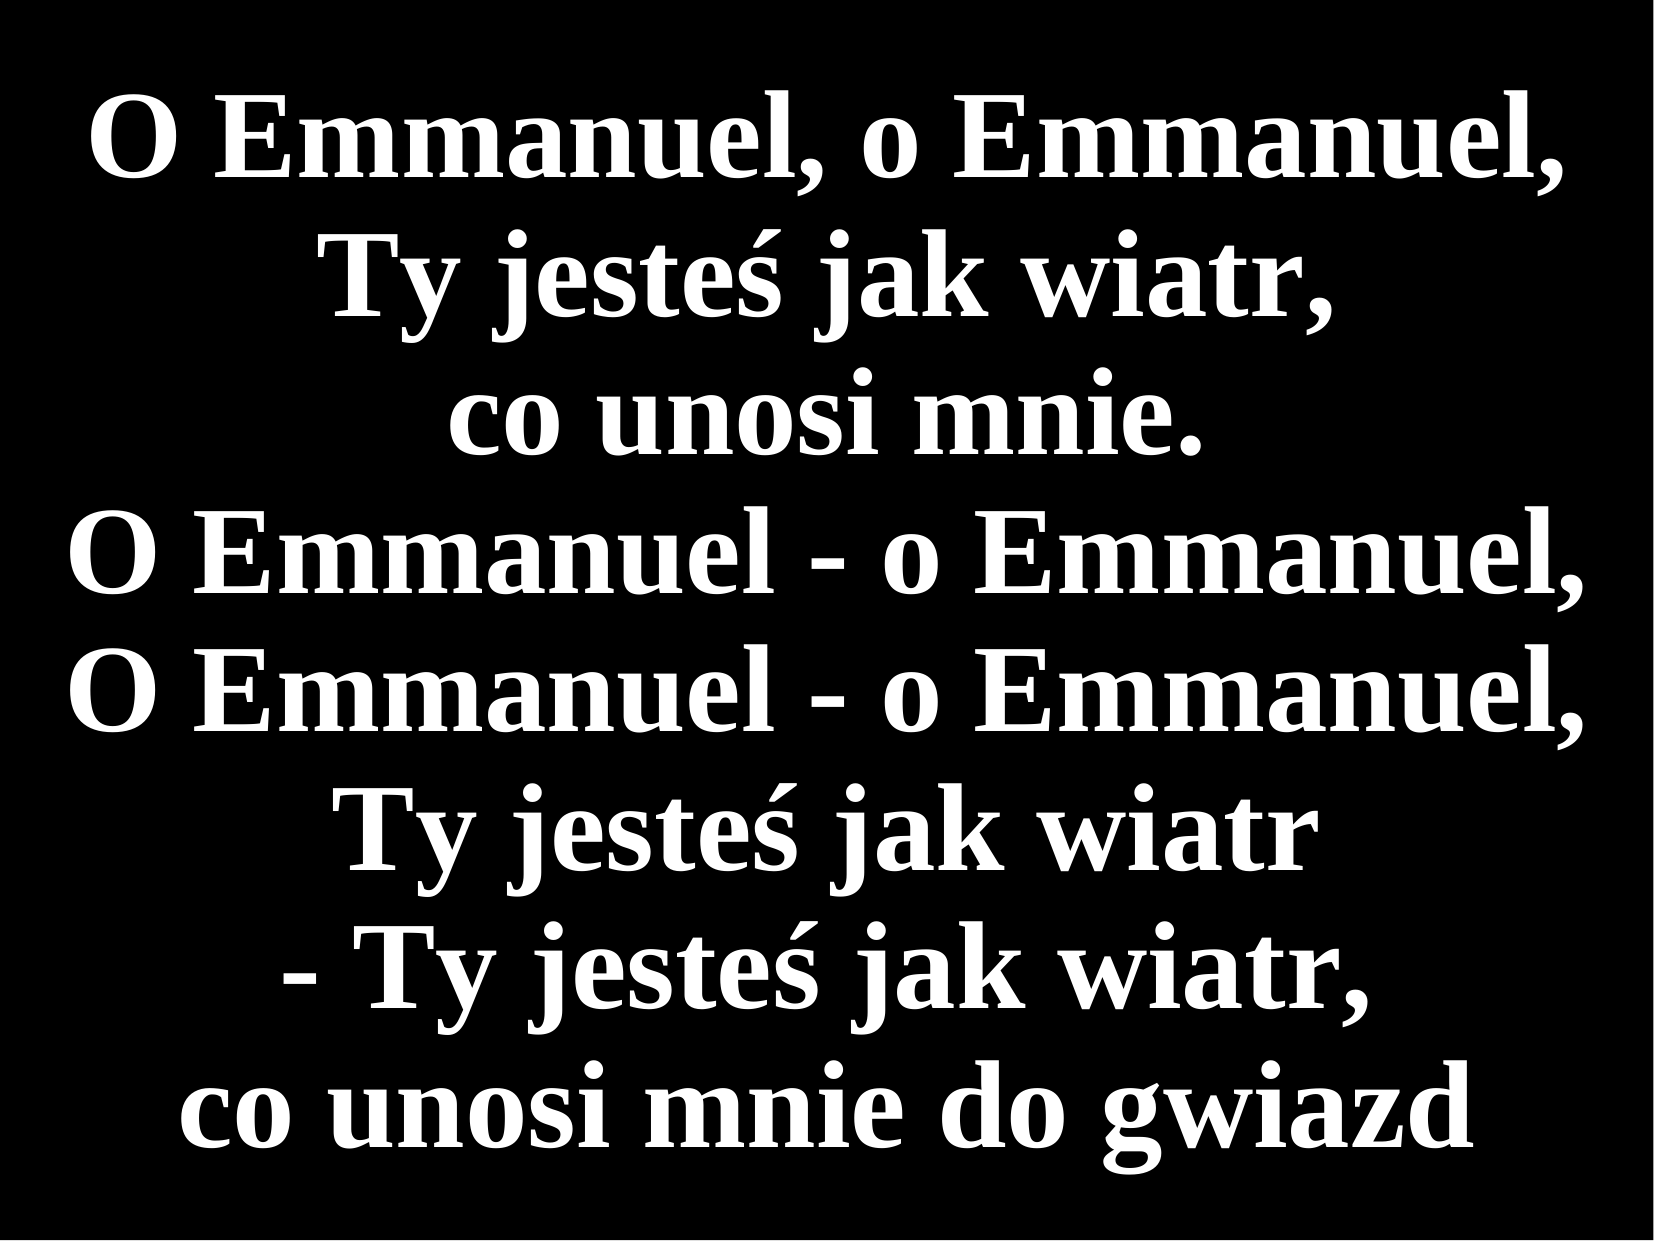

# O Emmanuel, o Emmanuel, Ty jesteś jak wiatr, co unosi mnie. O Emmanuel - o Emmanuel, O Emmanuel - o Emmanuel, Ty jesteś jak wiatr - Ty jesteś jak wiatr, co unosi mnie do gwiazd